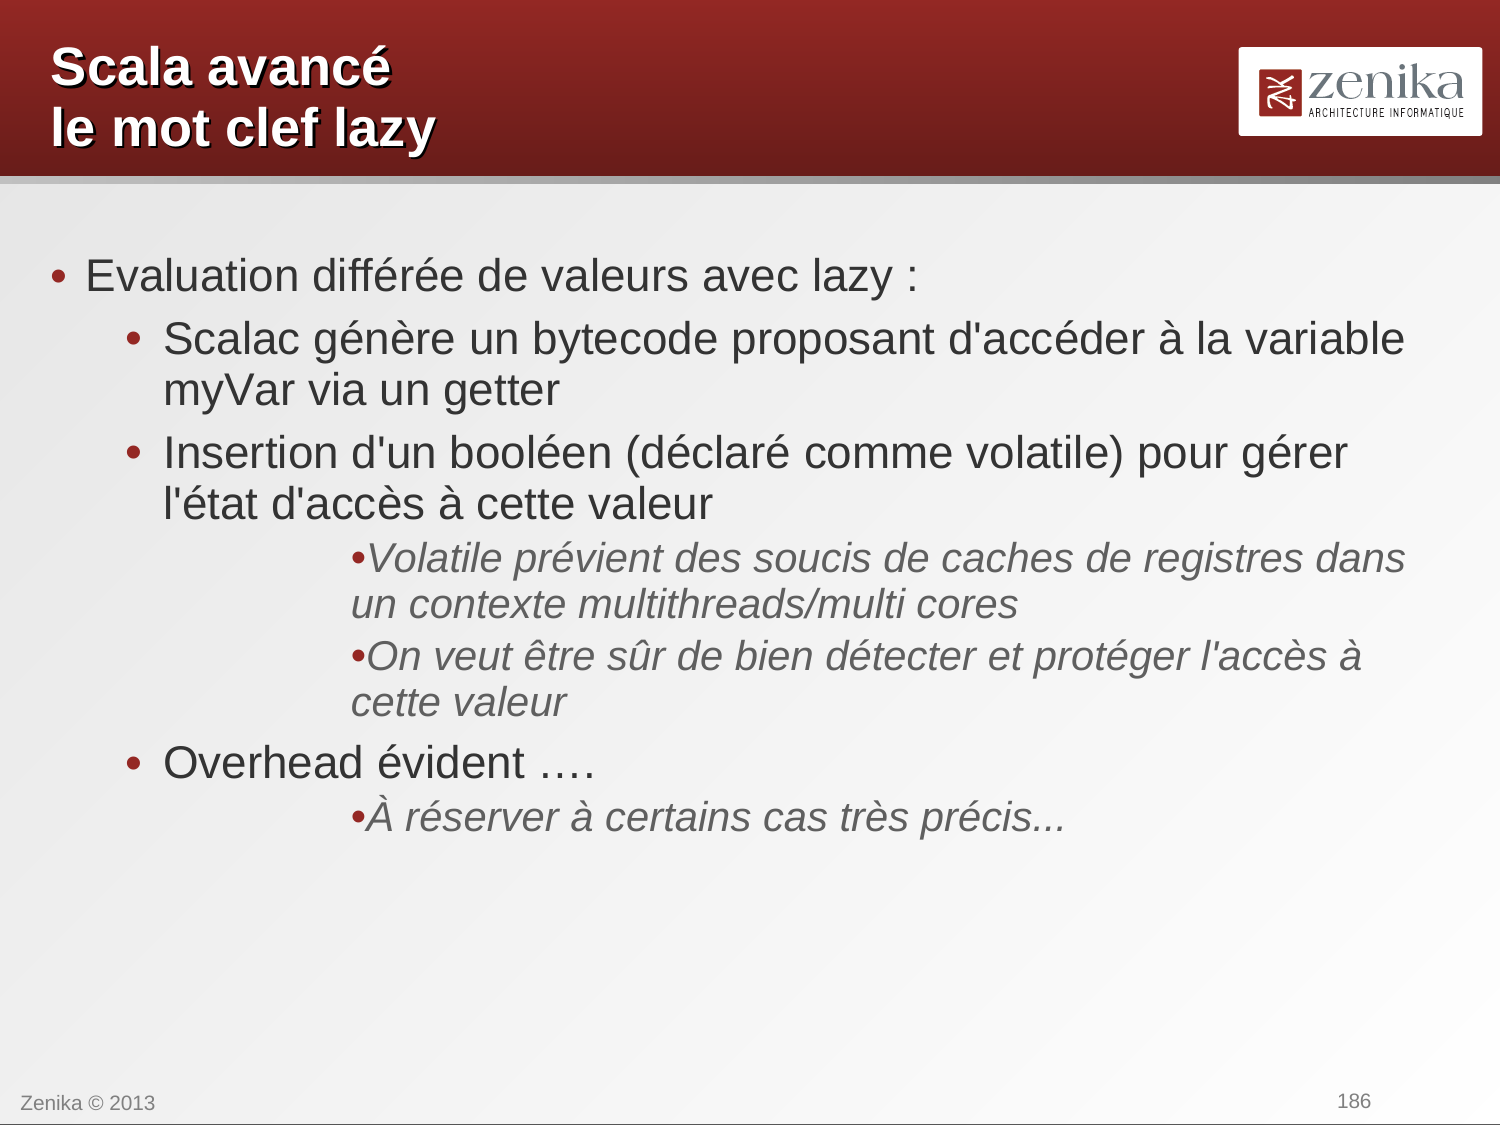

# Scala avancé le mot clef lazy
Evaluation différée de valeurs avec lazy :
Scalac génère un bytecode proposant d'accéder à la variable myVar via un getter
Insertion d'un booléen (déclaré comme volatile) pour gérer l'état d'accès à cette valeur
Volatile prévient des soucis de caches de registres dans un contexte multithreads/multi cores
On veut être sûr de bien détecter et protéger l'accès à cette valeur
Overhead évident ….
À réserver à certains cas très précis...